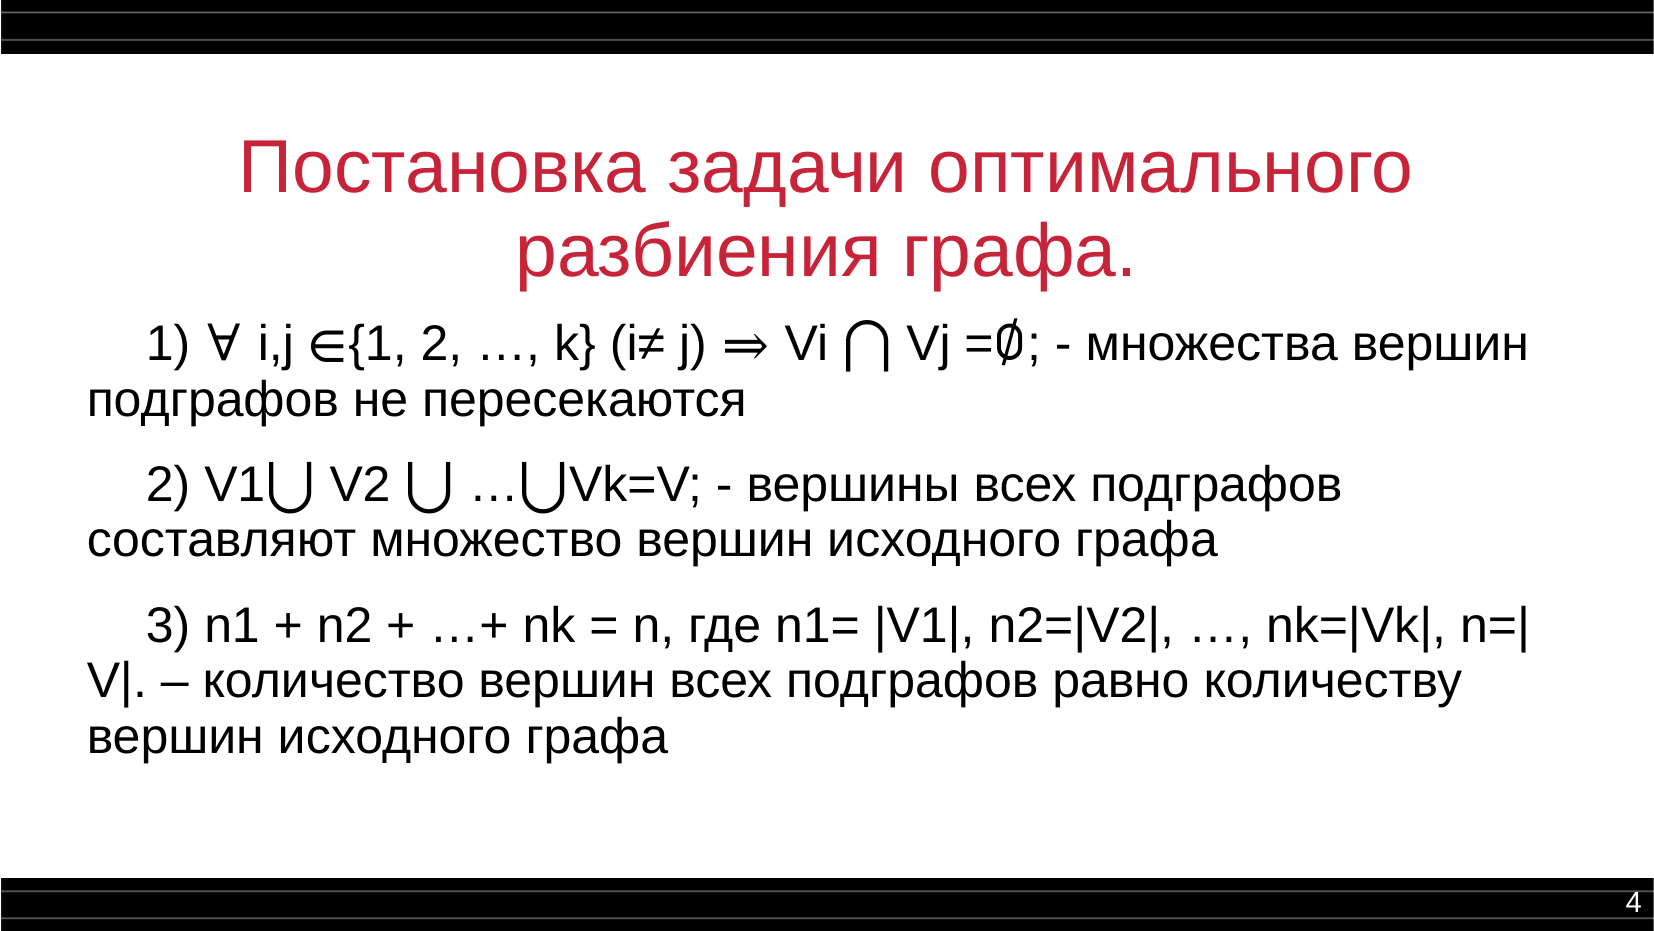

# Постановка задачи оптимального разбиения графа.
1) ∀ i,j ∈{1, 2, …, k} (i≠ j) ⇒ Vi ⋂ Vj =∅; - множества вершин подграфов не пересекаются
2) V1⋃ V2 ⋃ …⋃Vk=V; - вершины всех подграфов составляют множество вершин исходного графа
3) n1 + n2 + …+ nk = n, где n1= |V1|, n2=|V2|, …, nk=|Vk|, n=|V|. – количество вершин всех подграфов равно количеству вершин исходного графа